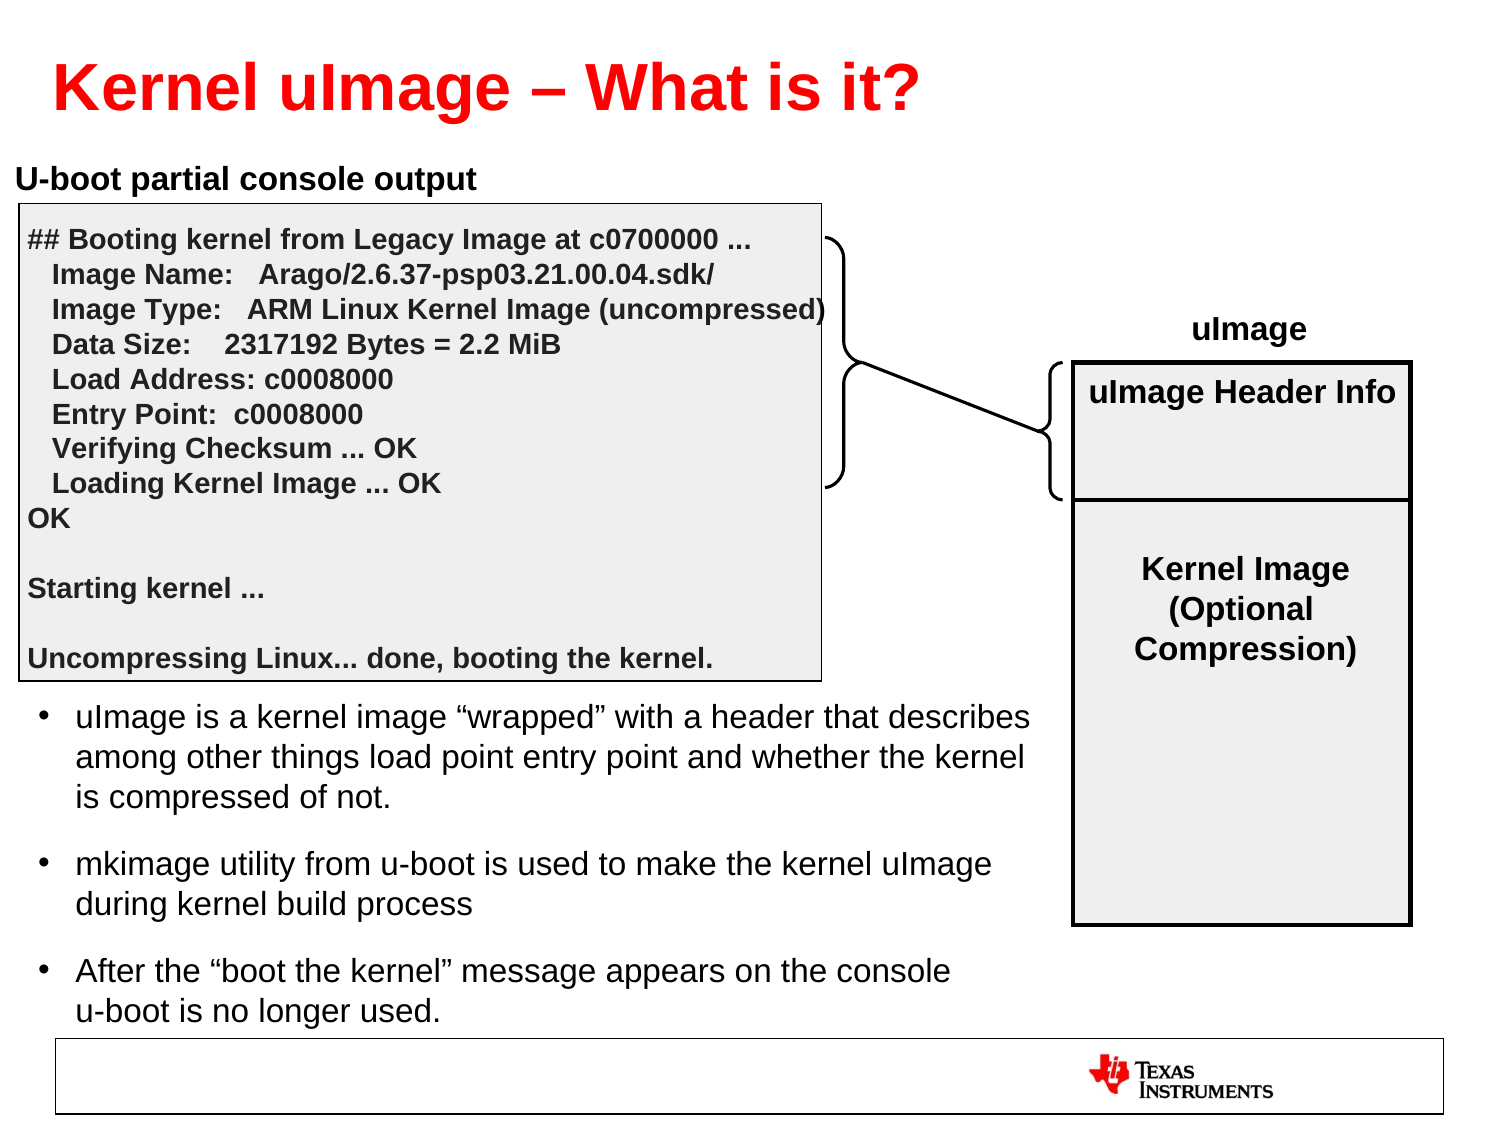

# Kernel uImage – What is it?
U-boot partial console output
## Booting kernel from Legacy Image at c0700000 ...
 Image Name: Arago/2.6.37-psp03.21.00.04.sdk/
 Image Type: ARM Linux Kernel Image (uncompressed)
 Data Size: 2317192 Bytes = 2.2 MiB
 Load Address: c0008000
 Entry Point: c0008000
 Verifying Checksum ... OK
 Loading Kernel Image ... OK
OK
Starting kernel ...
Uncompressing Linux... done, booting the kernel.
uImage
uImage Header Info
Kernel Image
(Optional
Compression)
uImage is a kernel image “wrapped” with a header that describes among other things load point entry point and whether the kernel is compressed of not.
mkimage utility from u-boot is used to make the kernel uImage during kernel build process
After the “boot the kernel” message appears on the console u-boot is no longer used.